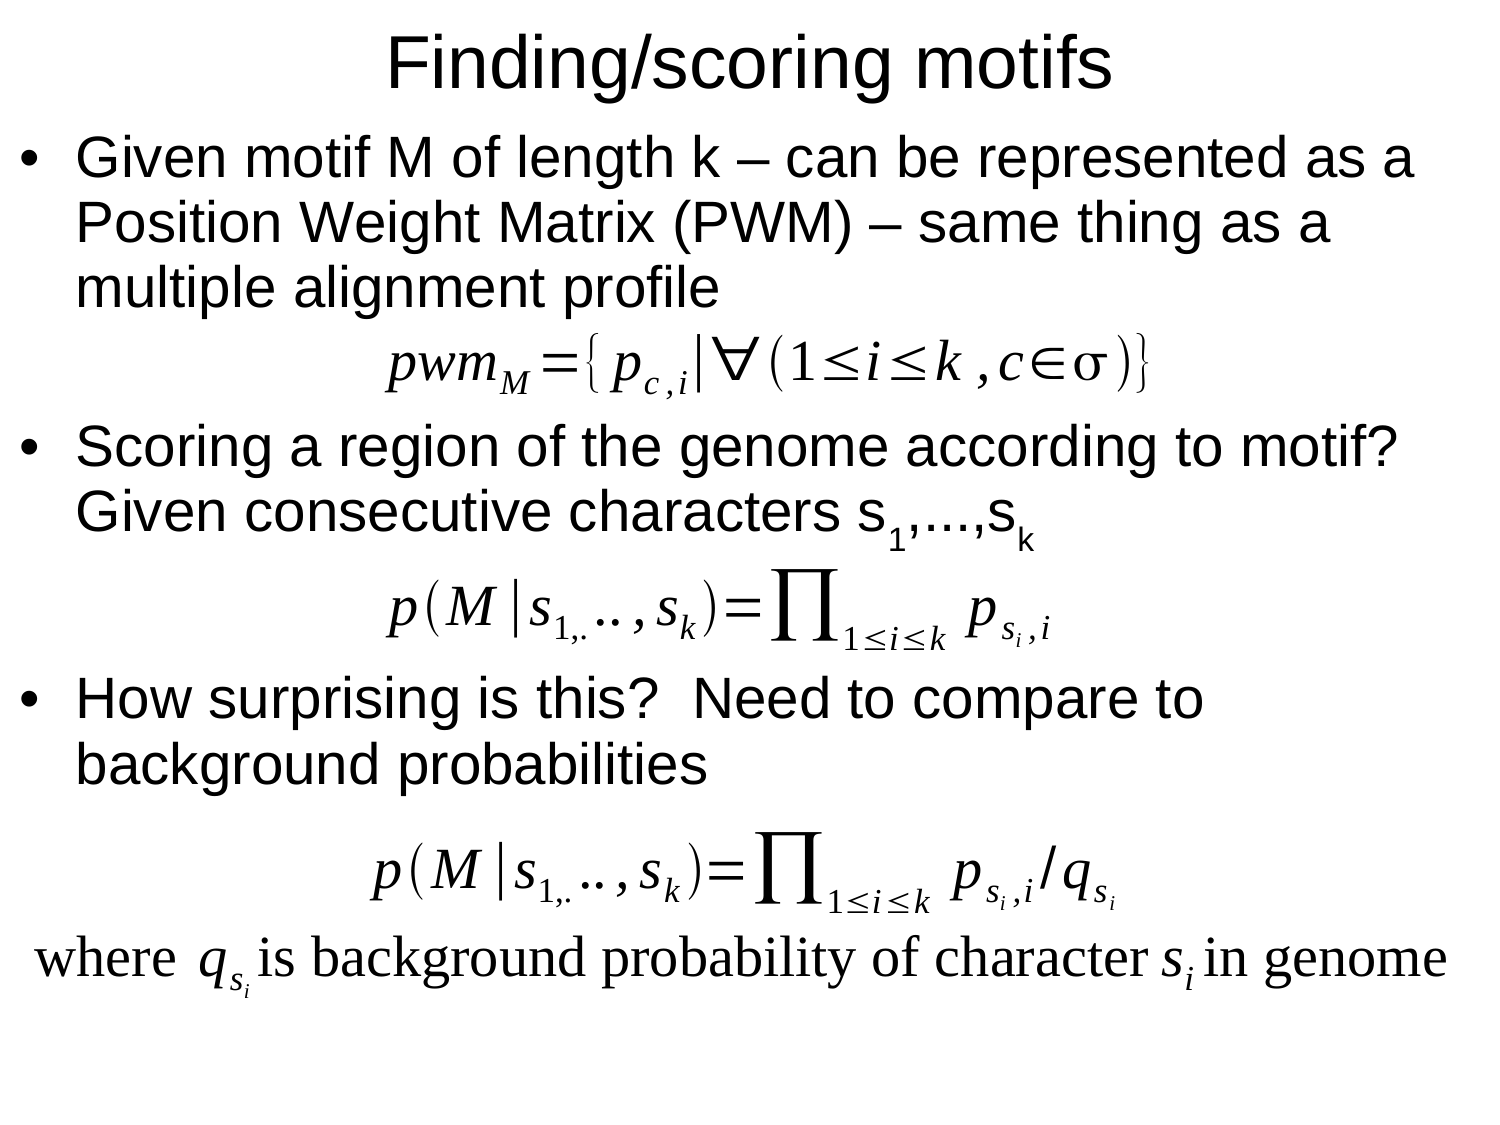

# Finding/scoring motifs
Given motif M of length k – can be represented as a Position Weight Matrix (PWM) – same thing as a multiple alignment profile
Scoring a region of the genome according to motif? Given consecutive characters s1,...,sk
How surprising is this? Need to compare to background probabilities